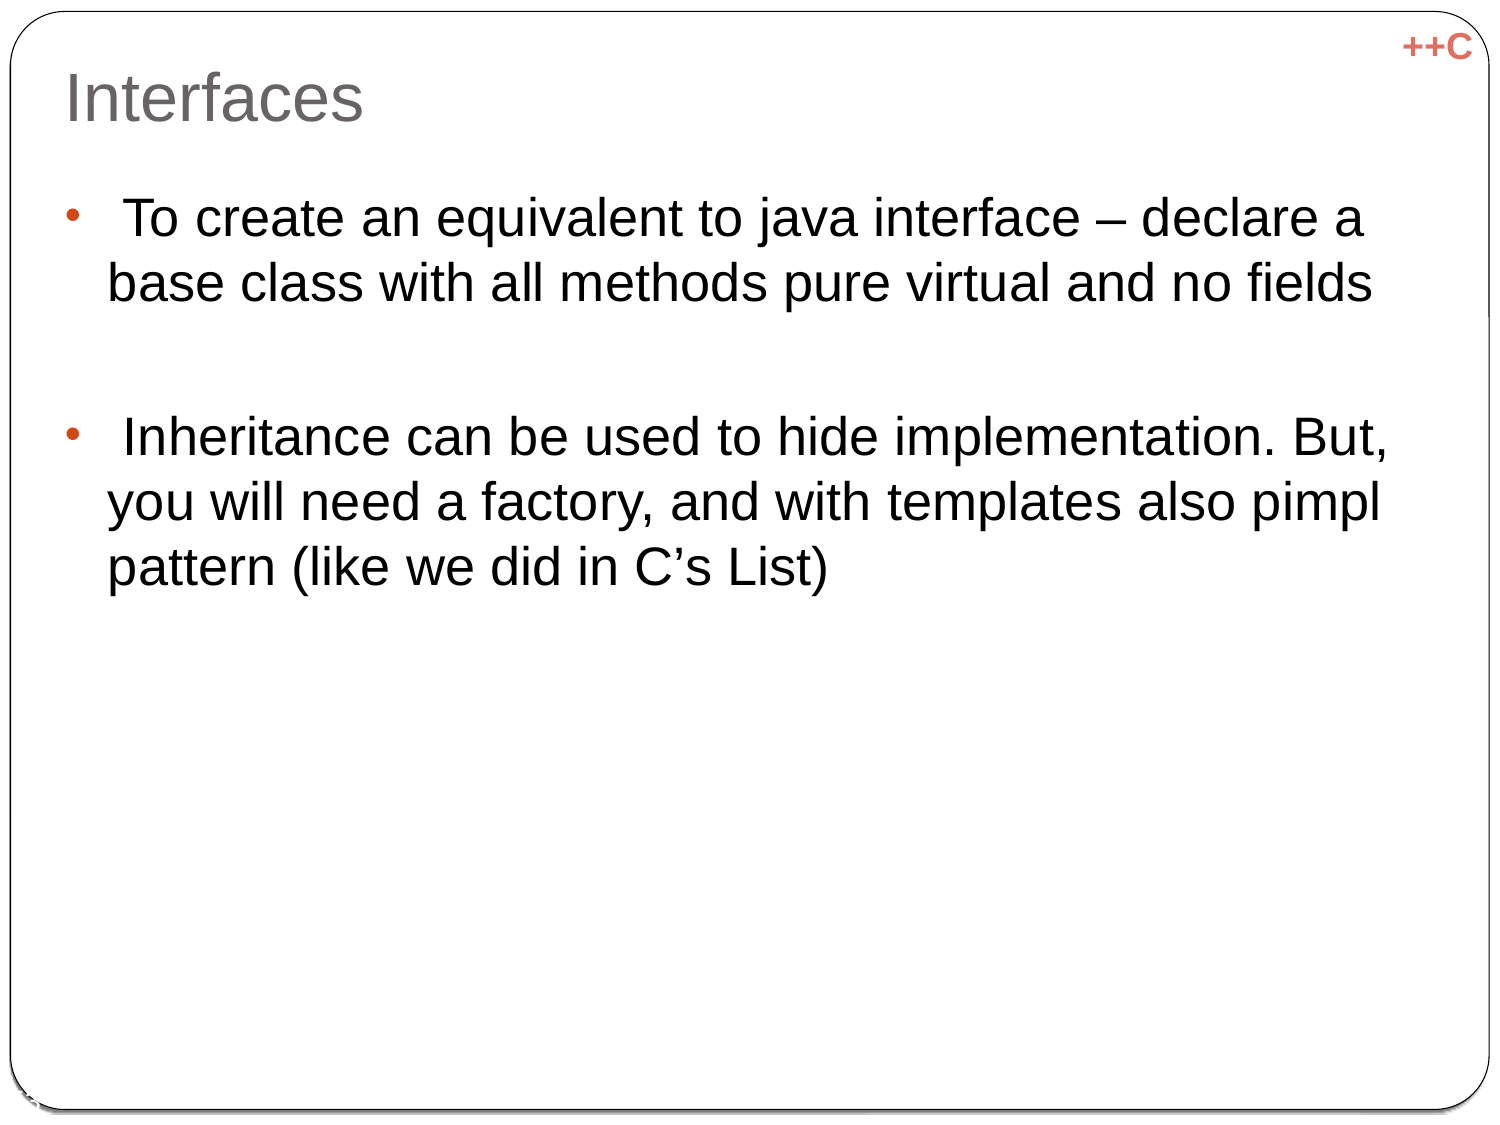

# Interfaces
 To create an equivalent to java interface – declare a base class with all methods pure virtual and no fields
 Inheritance can be used to hide implementation. But, you will need a factory, and with templates also pimpl pattern (like we did in C’s List)